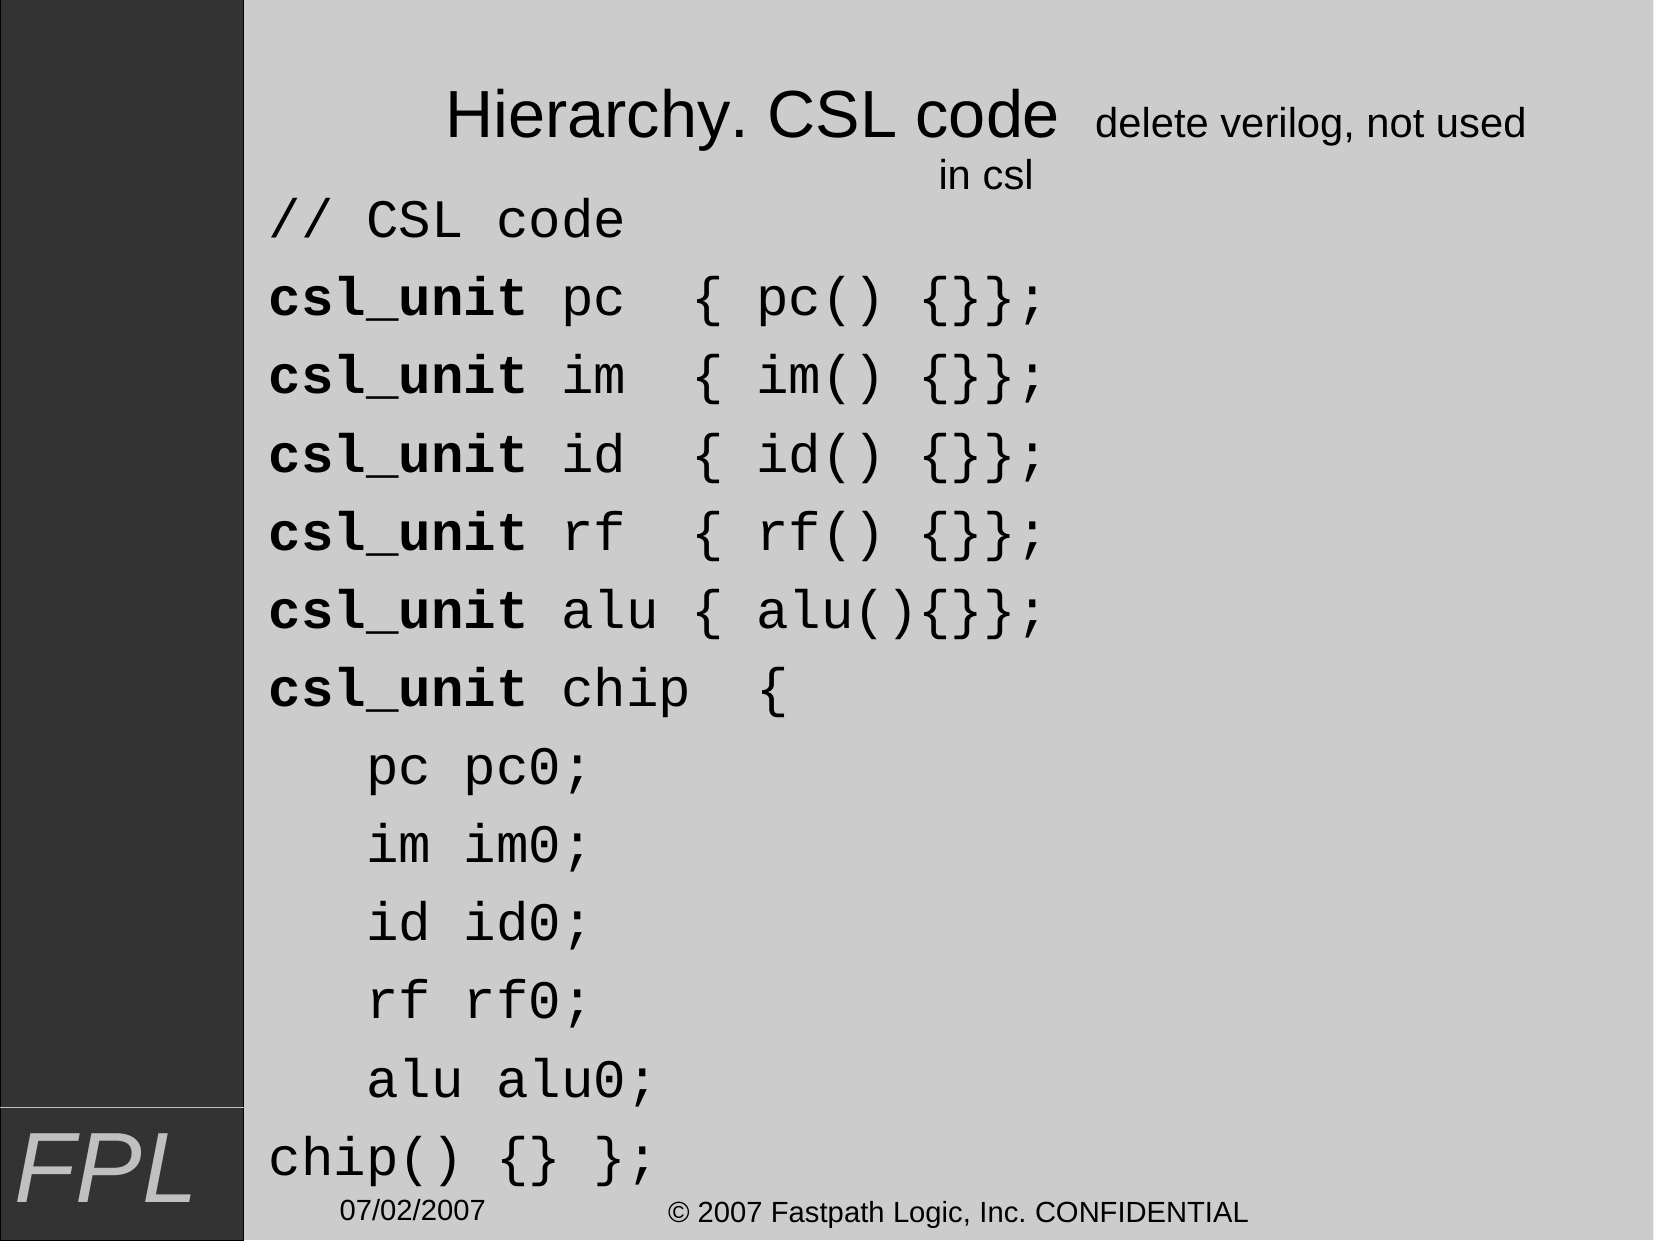

# Hierarchy. CSL code delete verilog, not used in csl
// CSL code
csl_unit pc { pc() {}};
csl_unit im { im() {}};
csl_unit id { id() {}};
csl_unit rf { rf() {}};
csl_unit alu { alu(){}};
csl_unit chip {
 pc pc0;
 im im0;
 id id0;
 rf rf0;
 alu alu0;
chip() {} };
07/02/2007
© 2007 FASTPATH LOGIC INC.